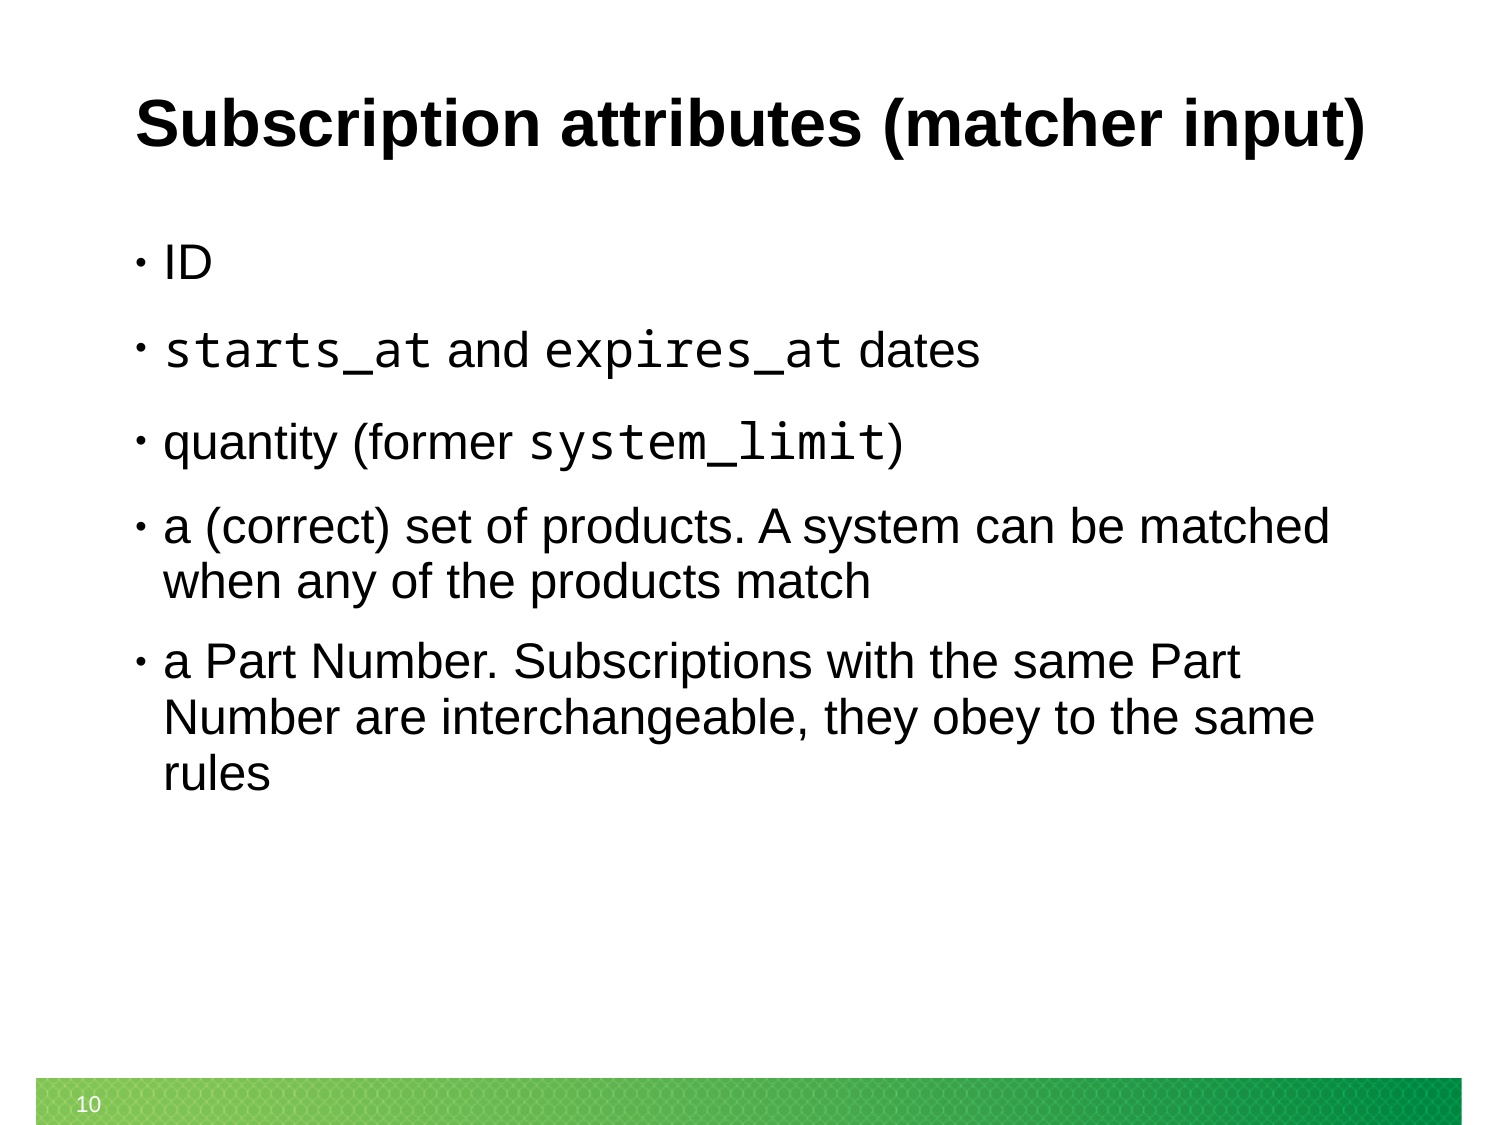

# Subscription attributes (matcher input)
ID
starts_at and expires_at dates
quantity (former system_limit)
a (correct) set of products. A system can be matched when any of the products match
a Part Number. Subscriptions with the same Part Number are interchangeable, they obey to the same rules